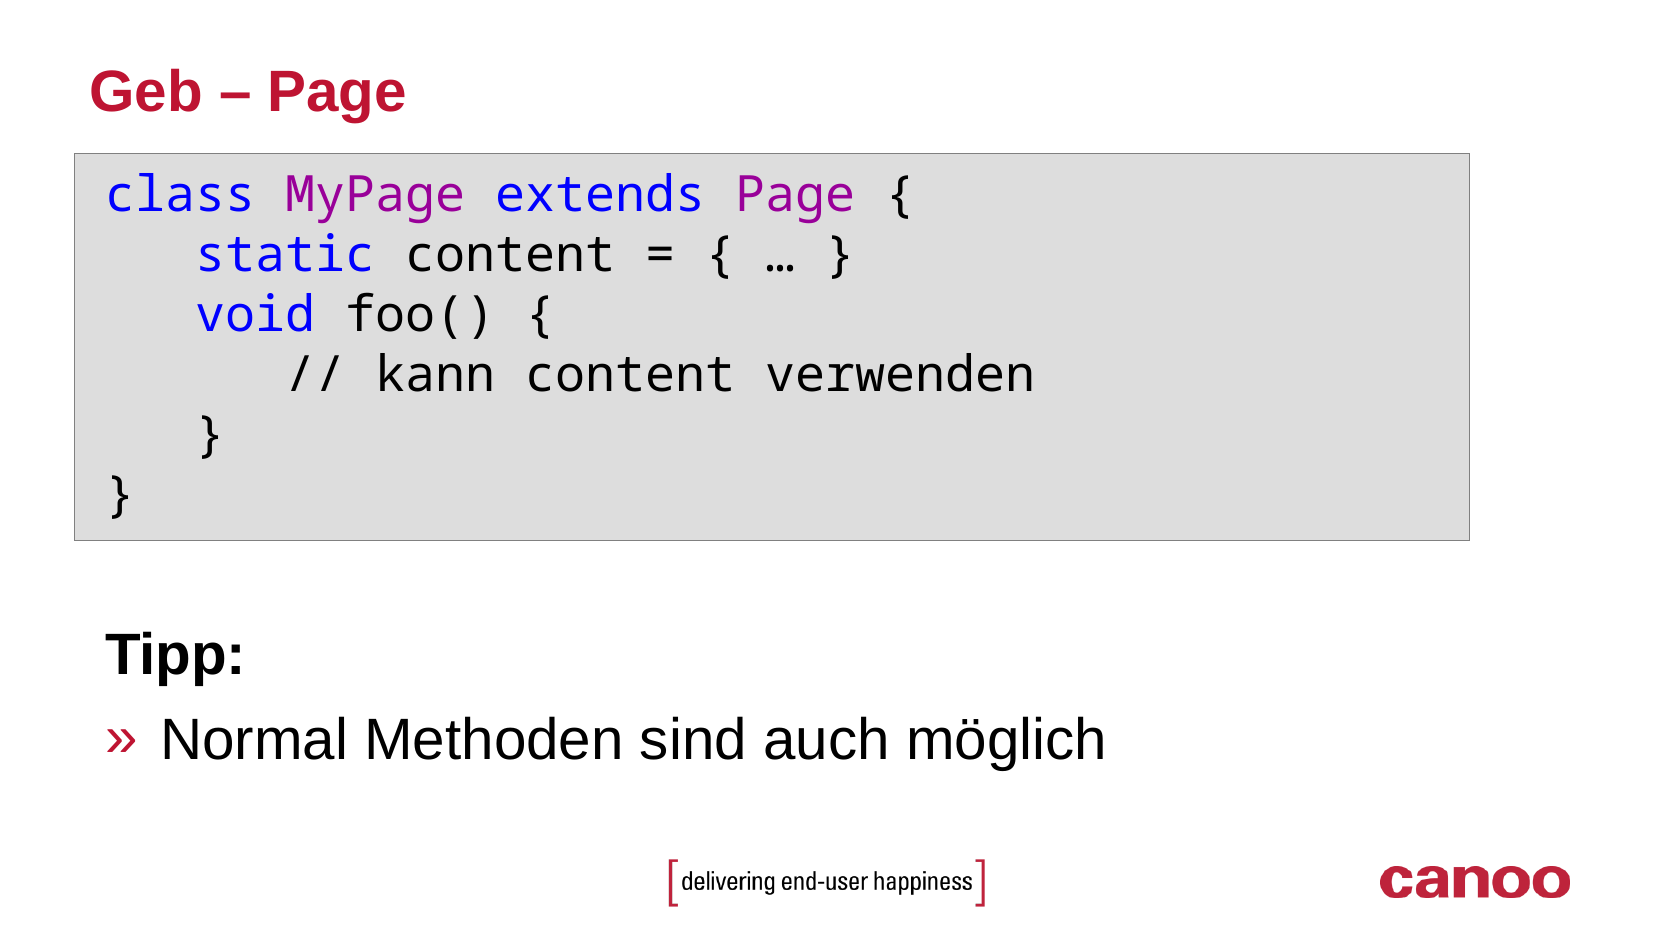

# Geb – Page
class MyPage extends Page {
 static content = { … }
 void foo() {
 // kann content verwenden
 }
}
Tipp:
Normal Methoden sind auch möglich